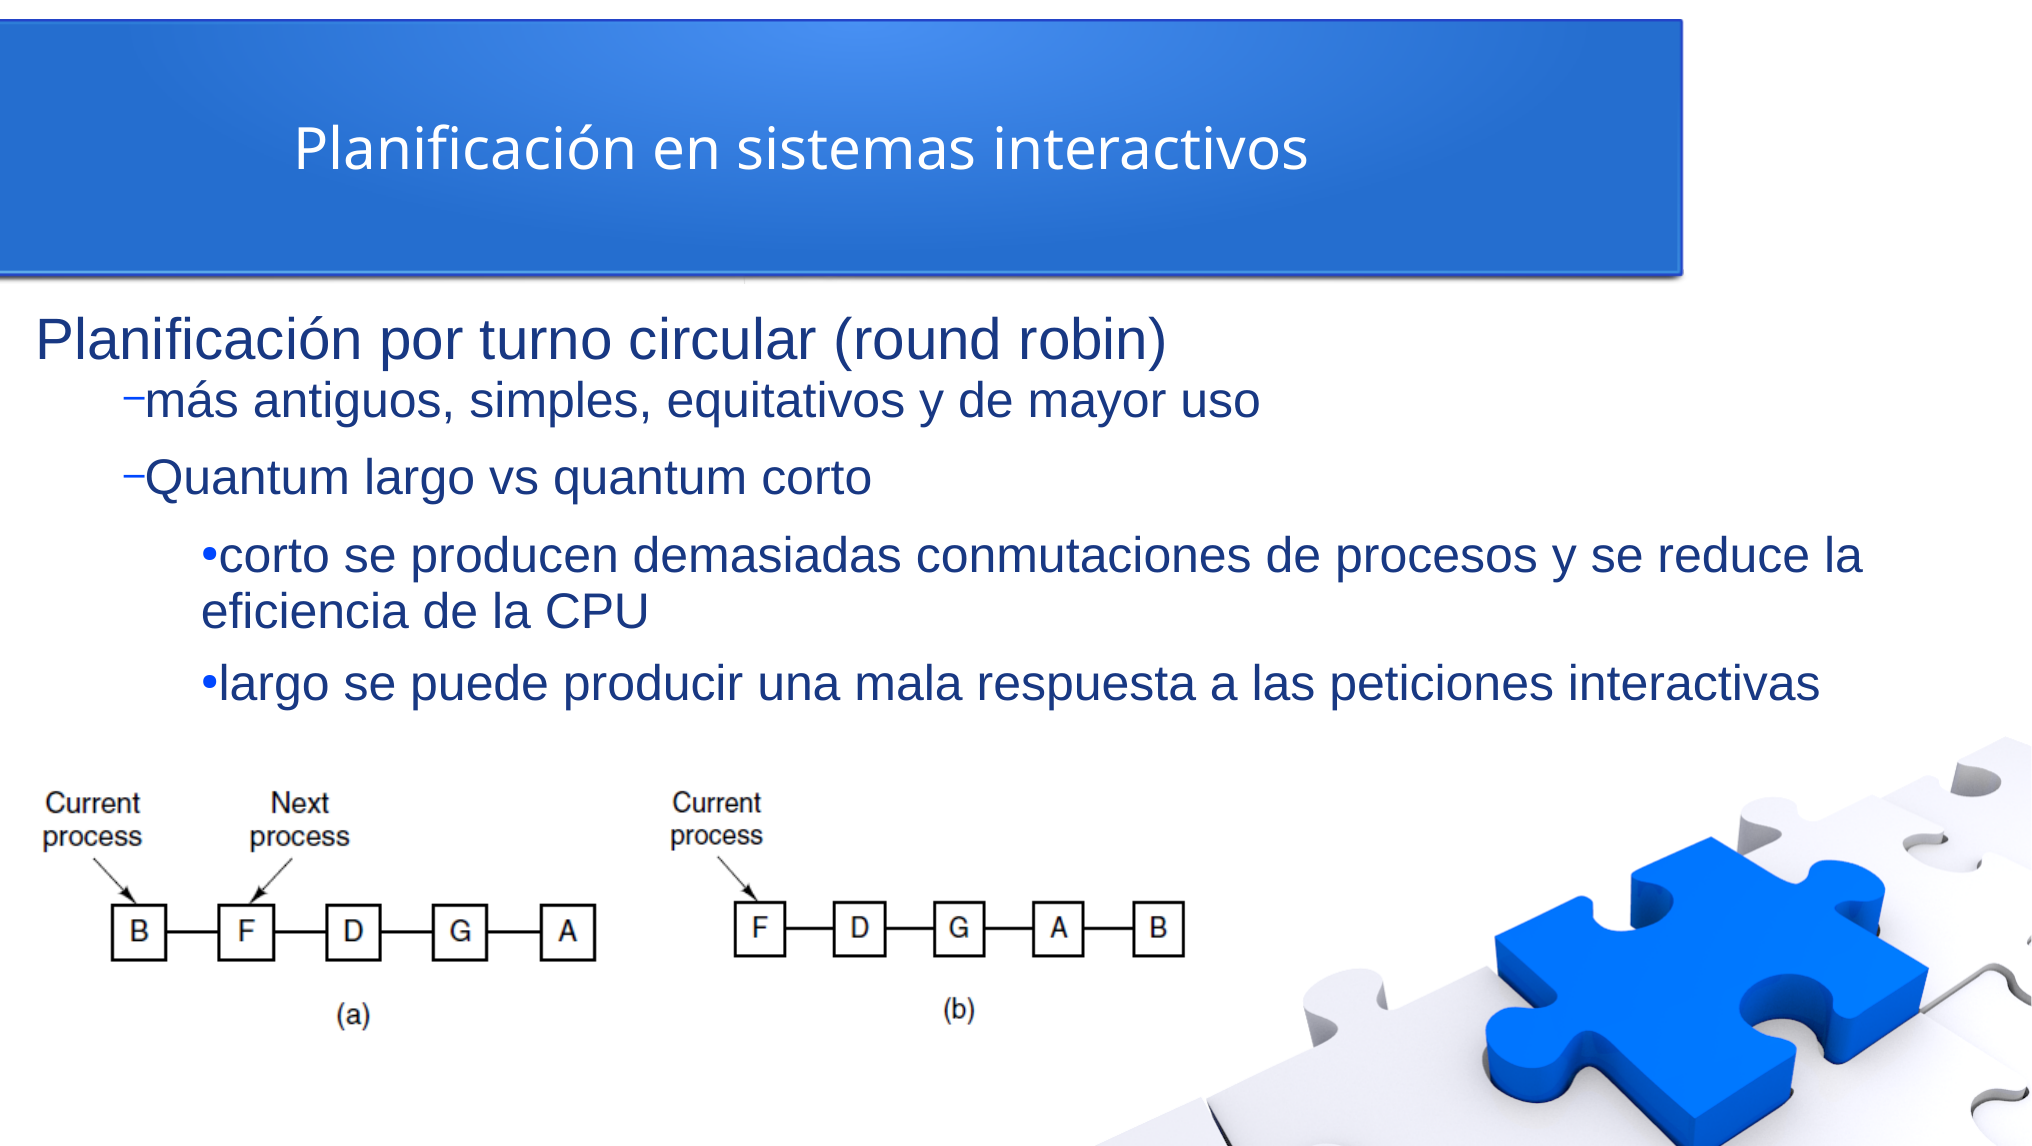

Planificación en sistemas interactivos
Planificación por turno circular (round robin)
más antiguos, simples, equitativos y de mayor uso
Quantum largo vs quantum corto
corto se producen demasiadas conmutaciones de procesos y se reduce la eficiencia de la CPU
largo se puede producir una mala respuesta a las peticiones interactivas
# Clean & simple